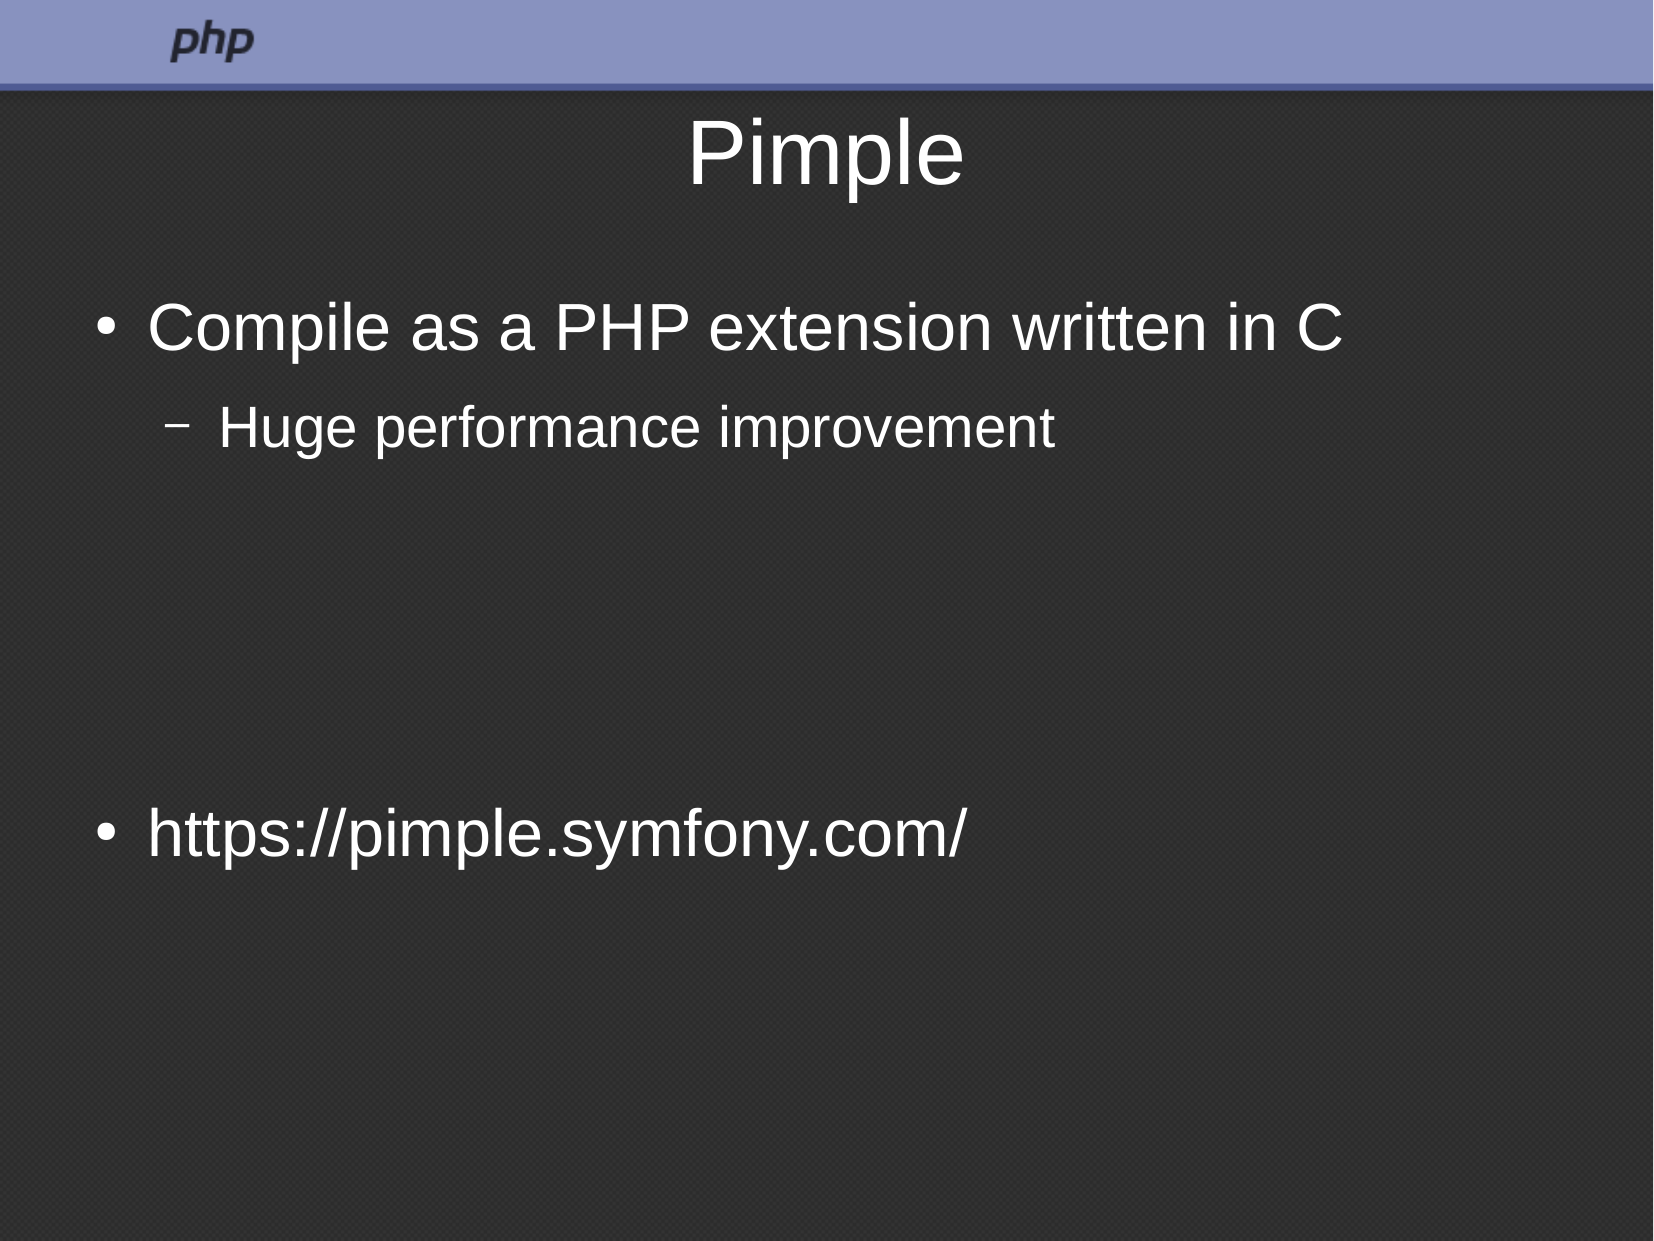

# Pimple
Compile as a PHP extension written in C
Huge performance improvement
https://pimple.symfony.com/